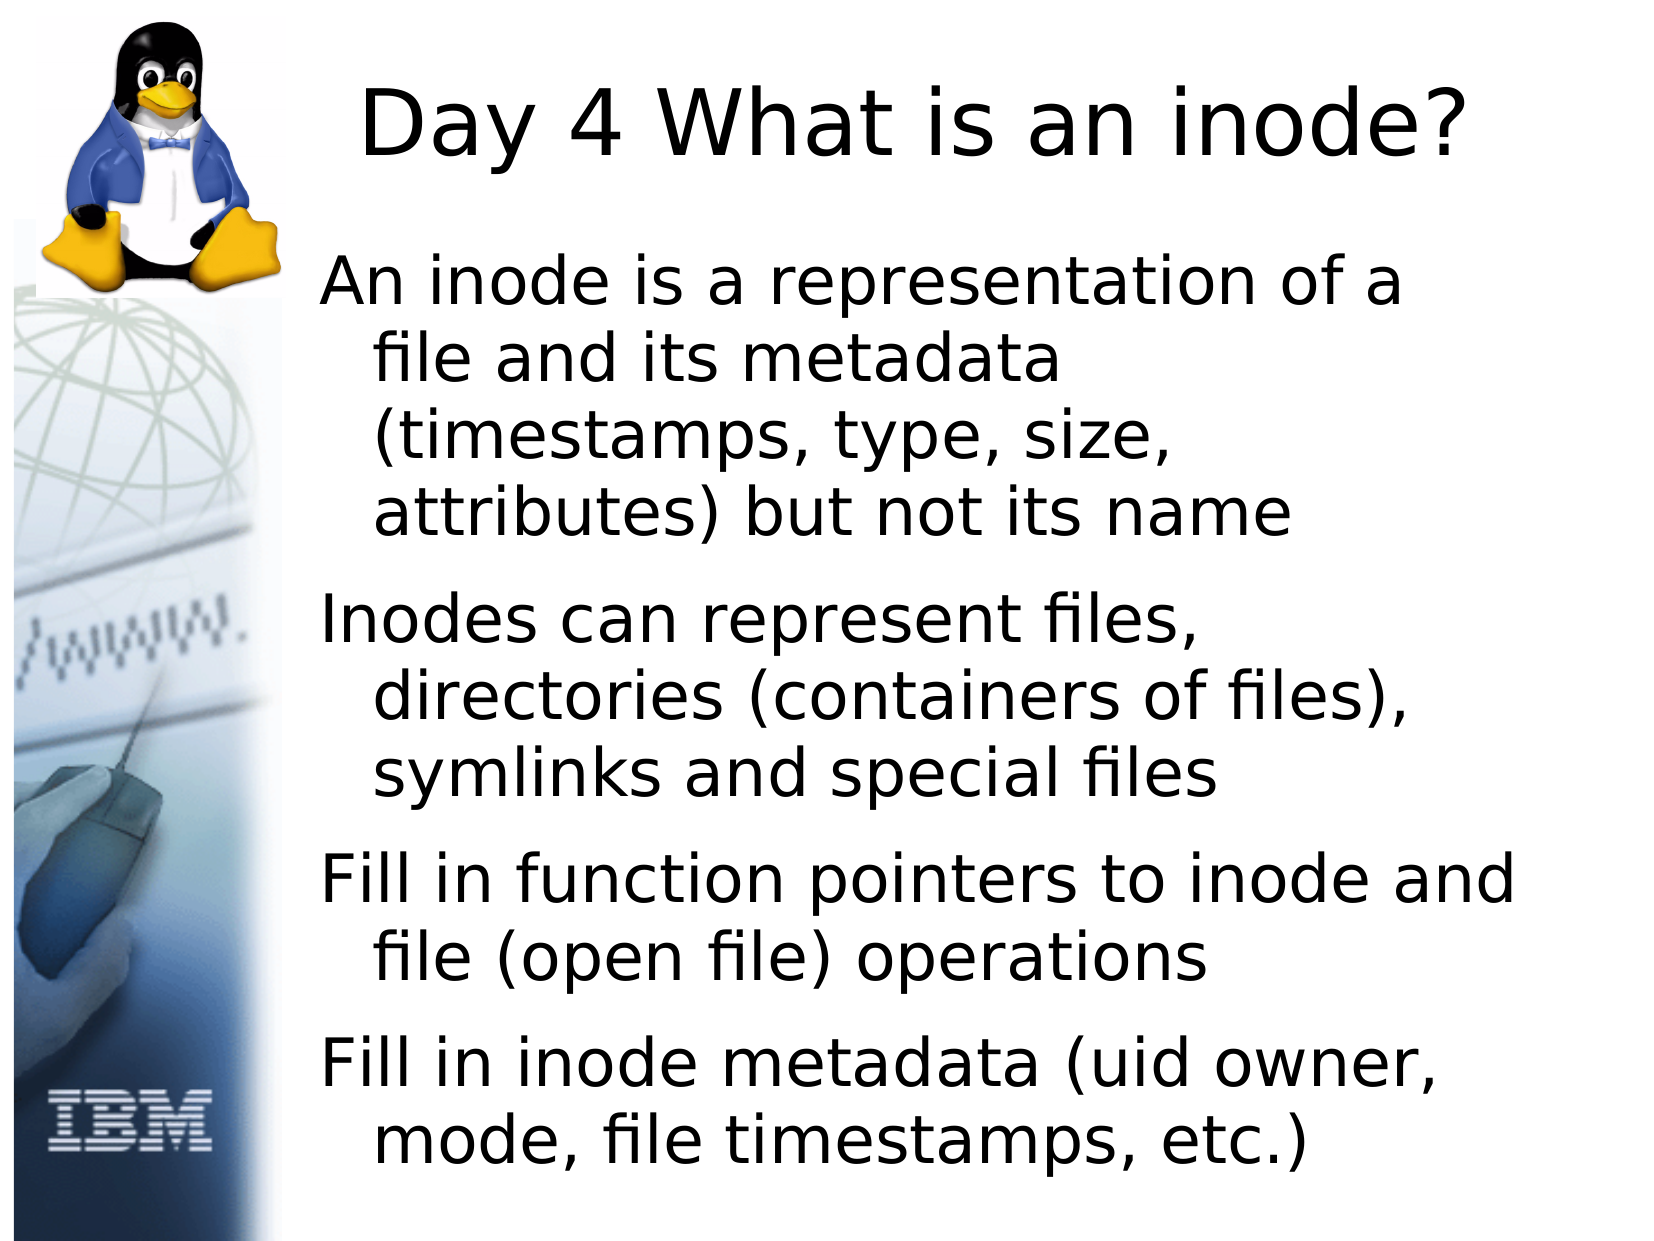

# Day 4 What is an inode?
An inode is a representation of a file and its metadata (timestamps, type, size, attributes) but not its name
Inodes can represent files, directories (containers of files), symlinks and special files
Fill in function pointers to inode and file (open file) operations
Fill in inode metadata (uid owner, mode, file timestamps, etc.)